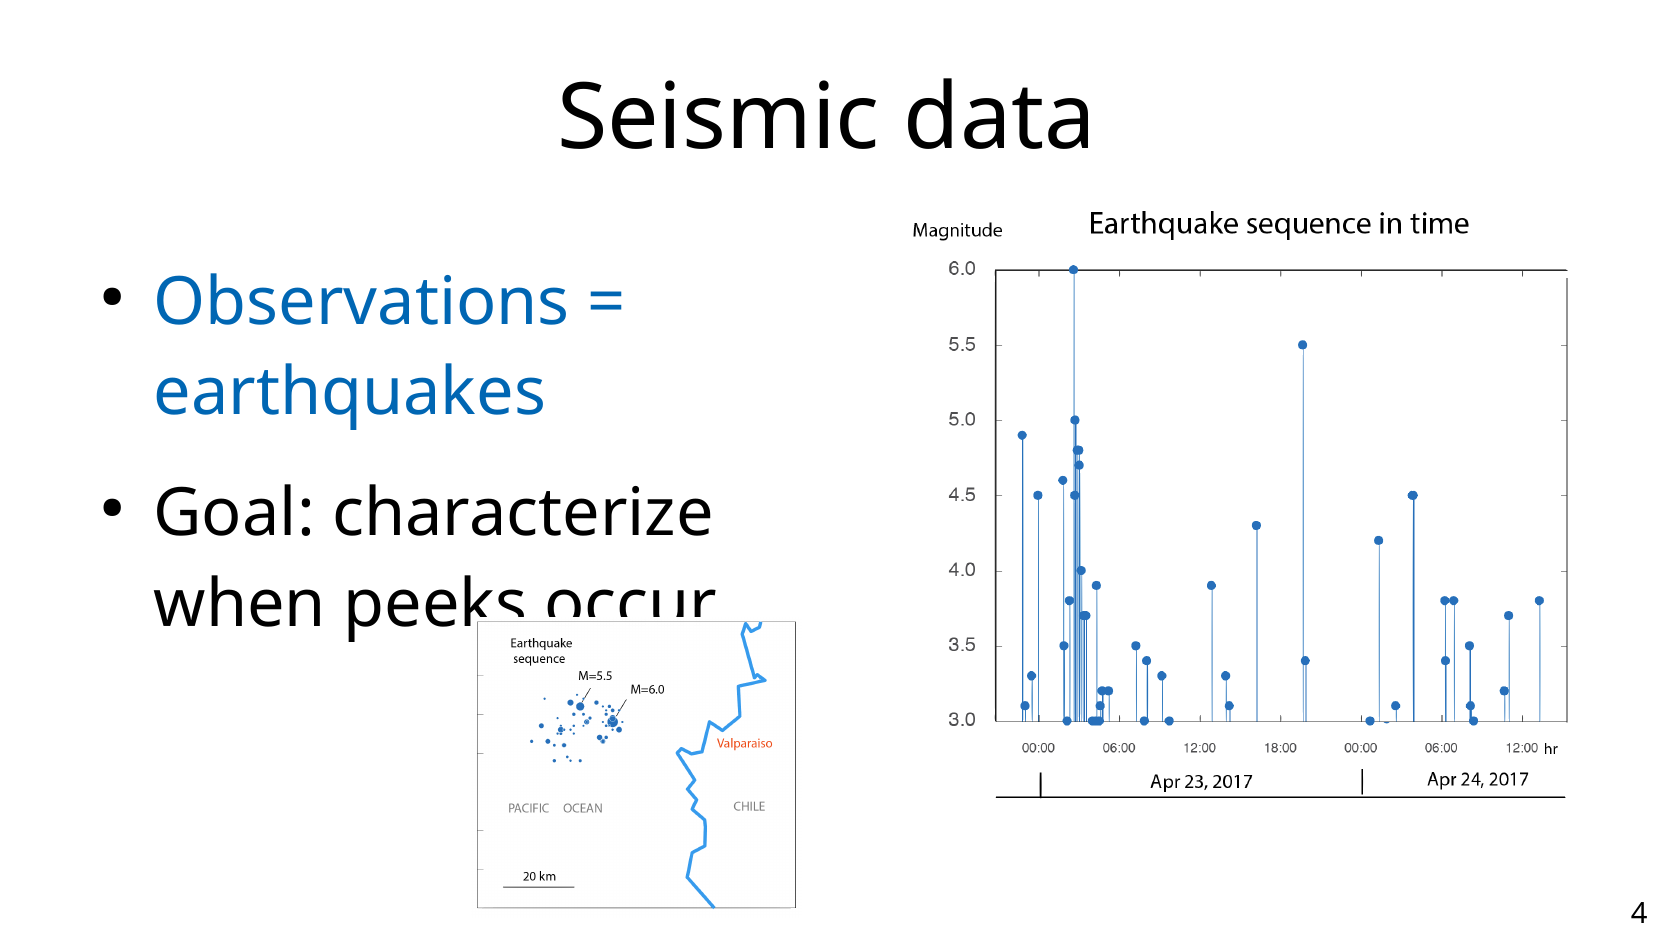

# Seismic data
Observations = earthquakes
Goal: characterize when peeks occur
4